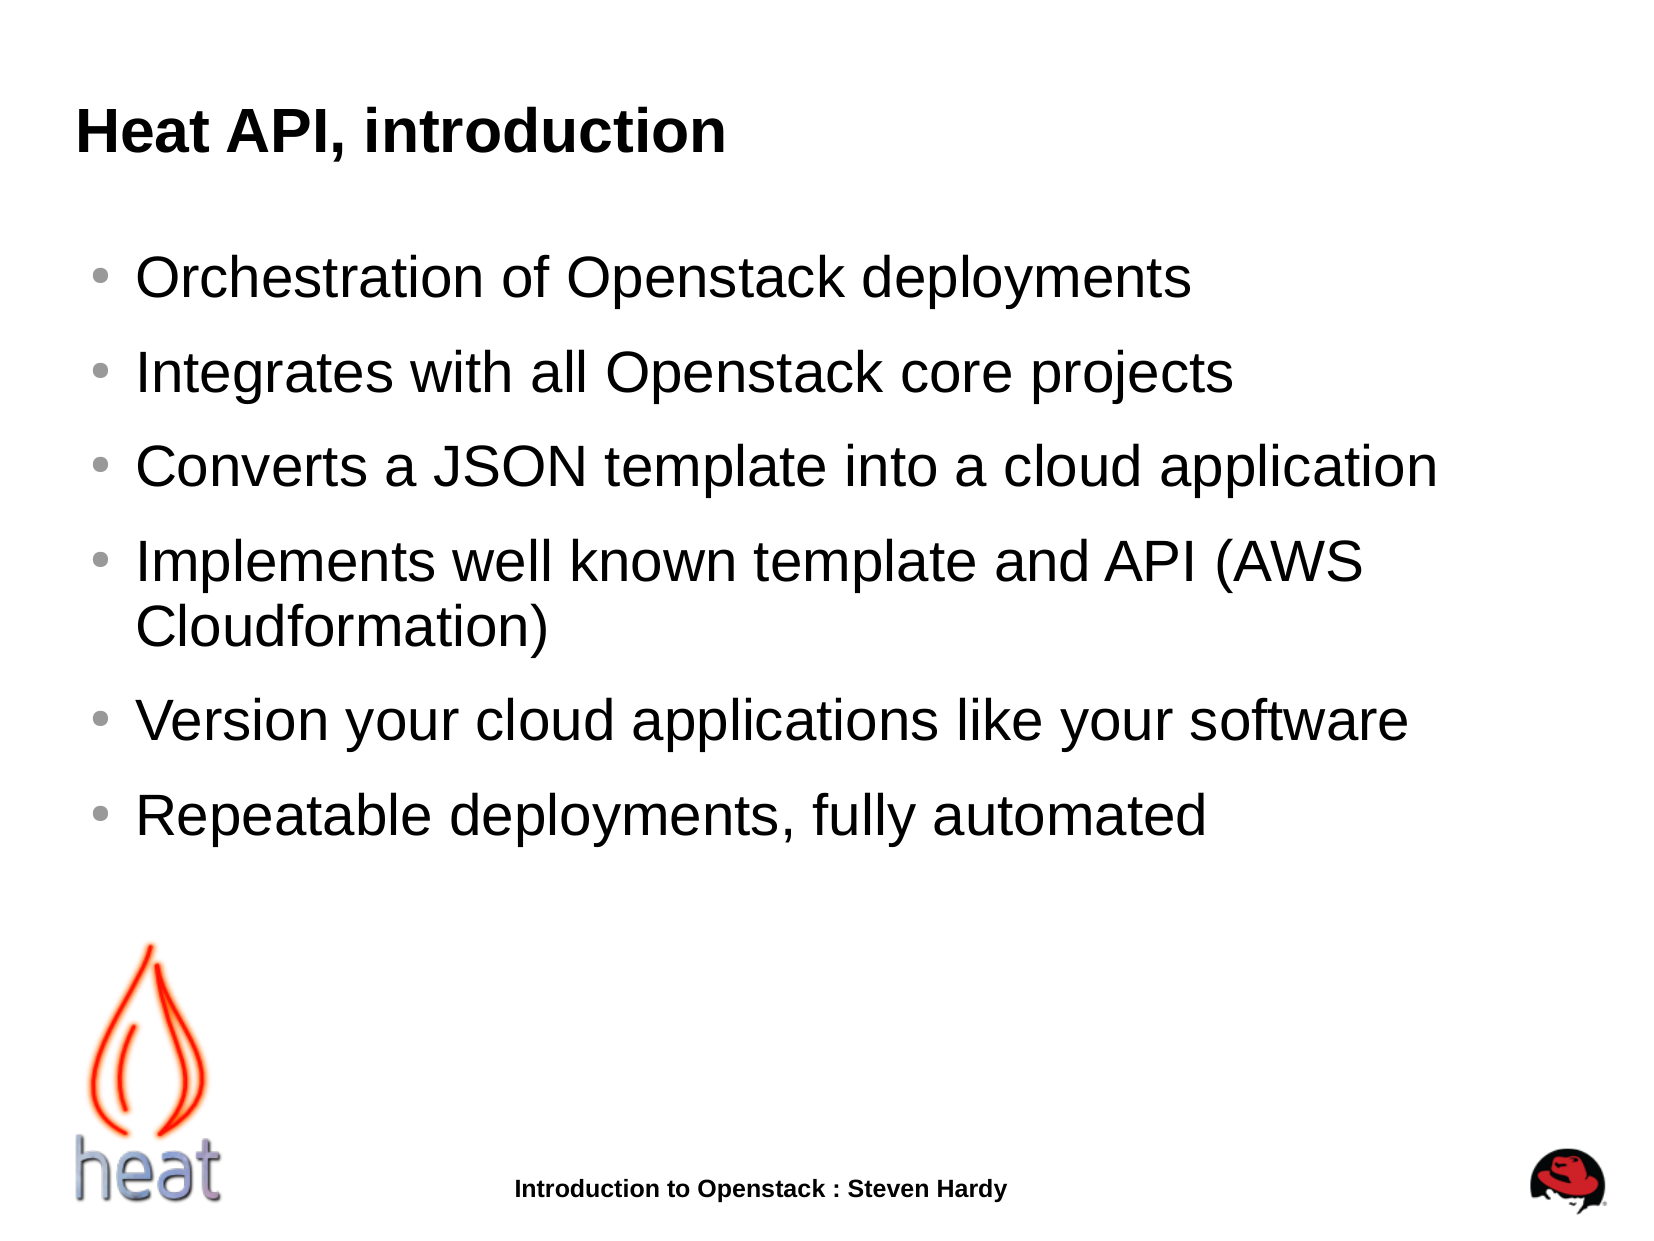

# Heat API, introduction
Orchestration of Openstack deployments
Integrates with all Openstack core projects
Converts a JSON template into a cloud application
Implements well known template and API (AWS Cloudformation)
Version your cloud applications like your software
Repeatable deployments, fully automated